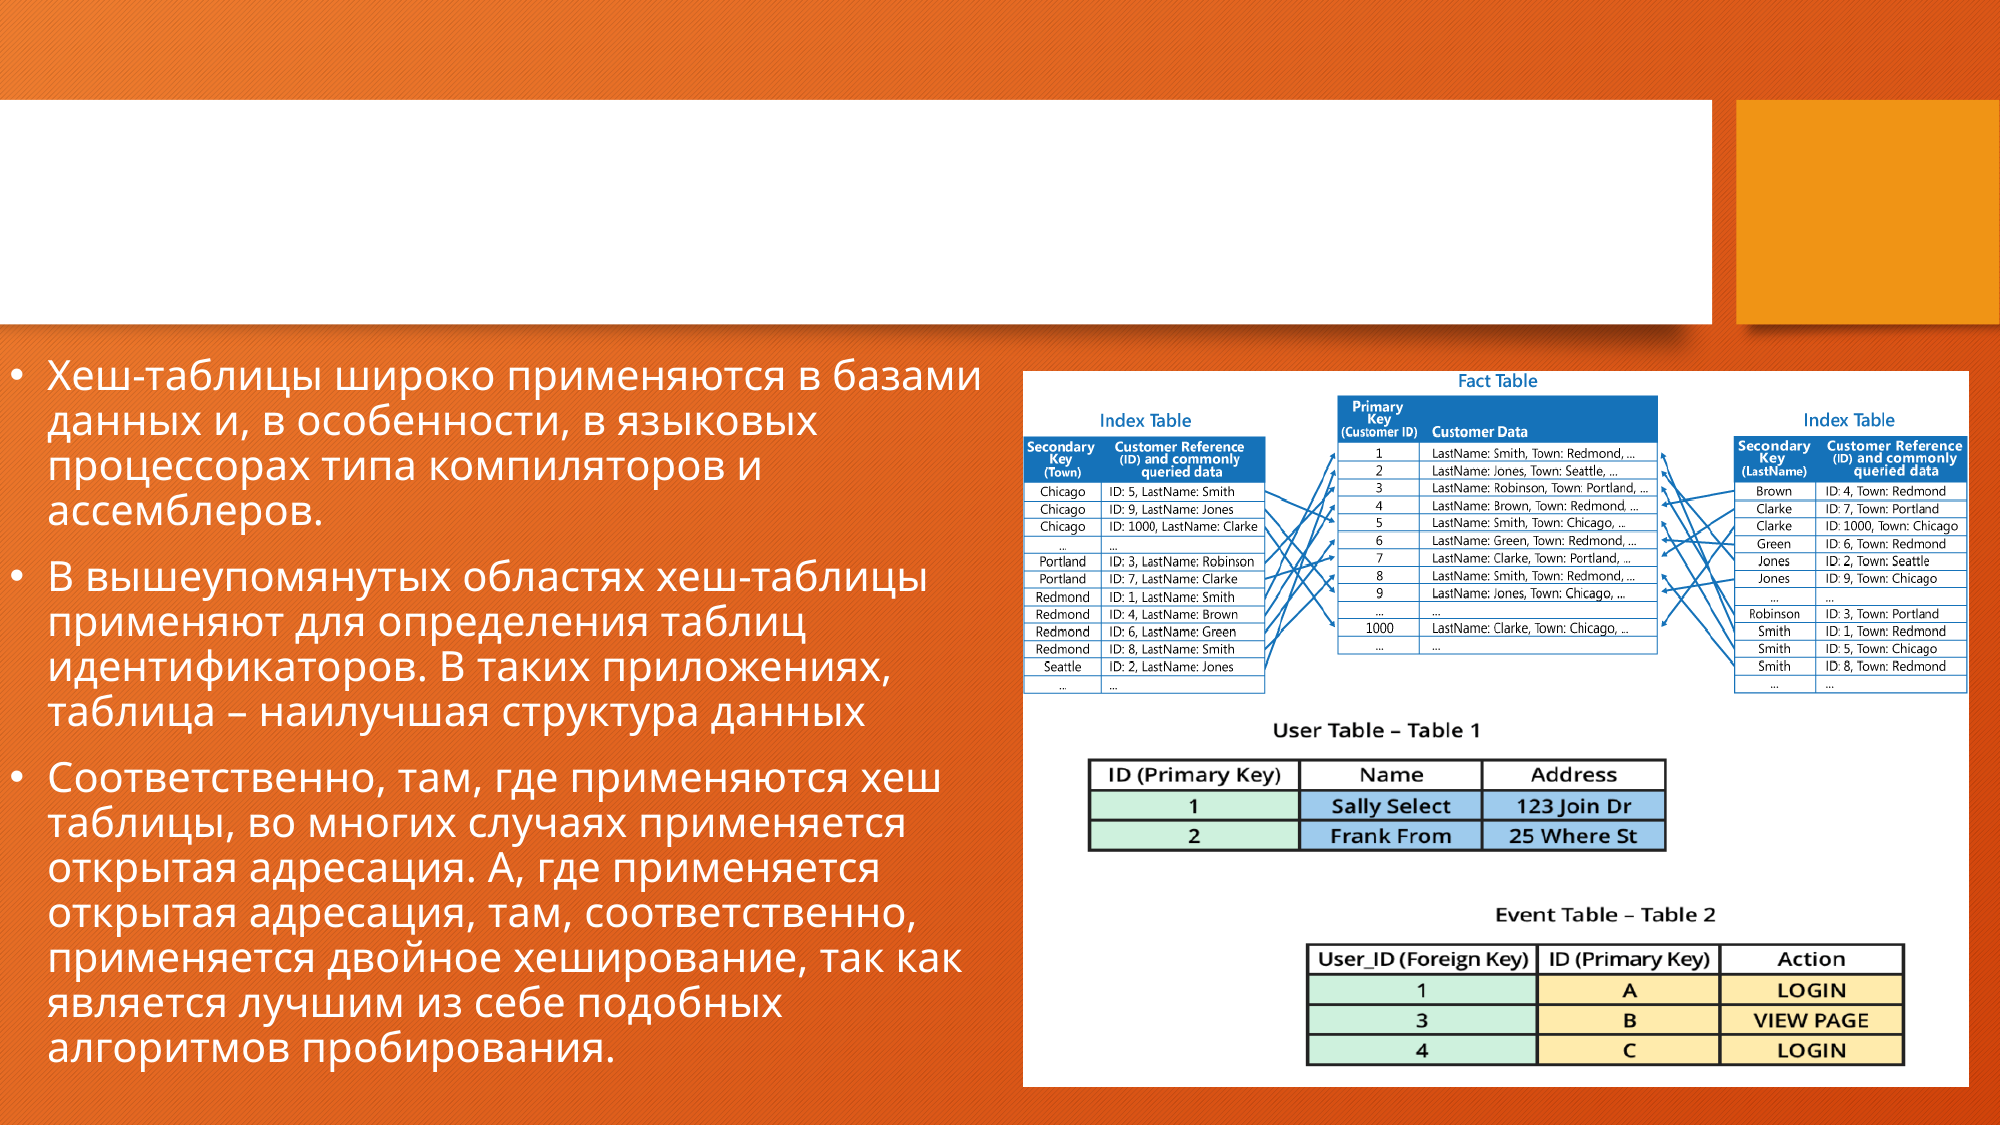

# Применение хеш-таблиц
Хеш-таблицы широко применяются в базами данных и, в особенности, в языковых процессорах типа компиляторов и ассемблеров.
В вышеупомянутых областях хеш-таблицы применяют для определения таблиц идентификаторов. В таких приложениях, таблица – наилучшая структура данных
Соответственно, там, где применяются хеш таблицы, во многих случаях применяется открытая адресация. А, где применяется открытая адресация, там, соответственно, применяется двойное хеширование, так как является лучшим из себе подобных алгоритмов пробирования.